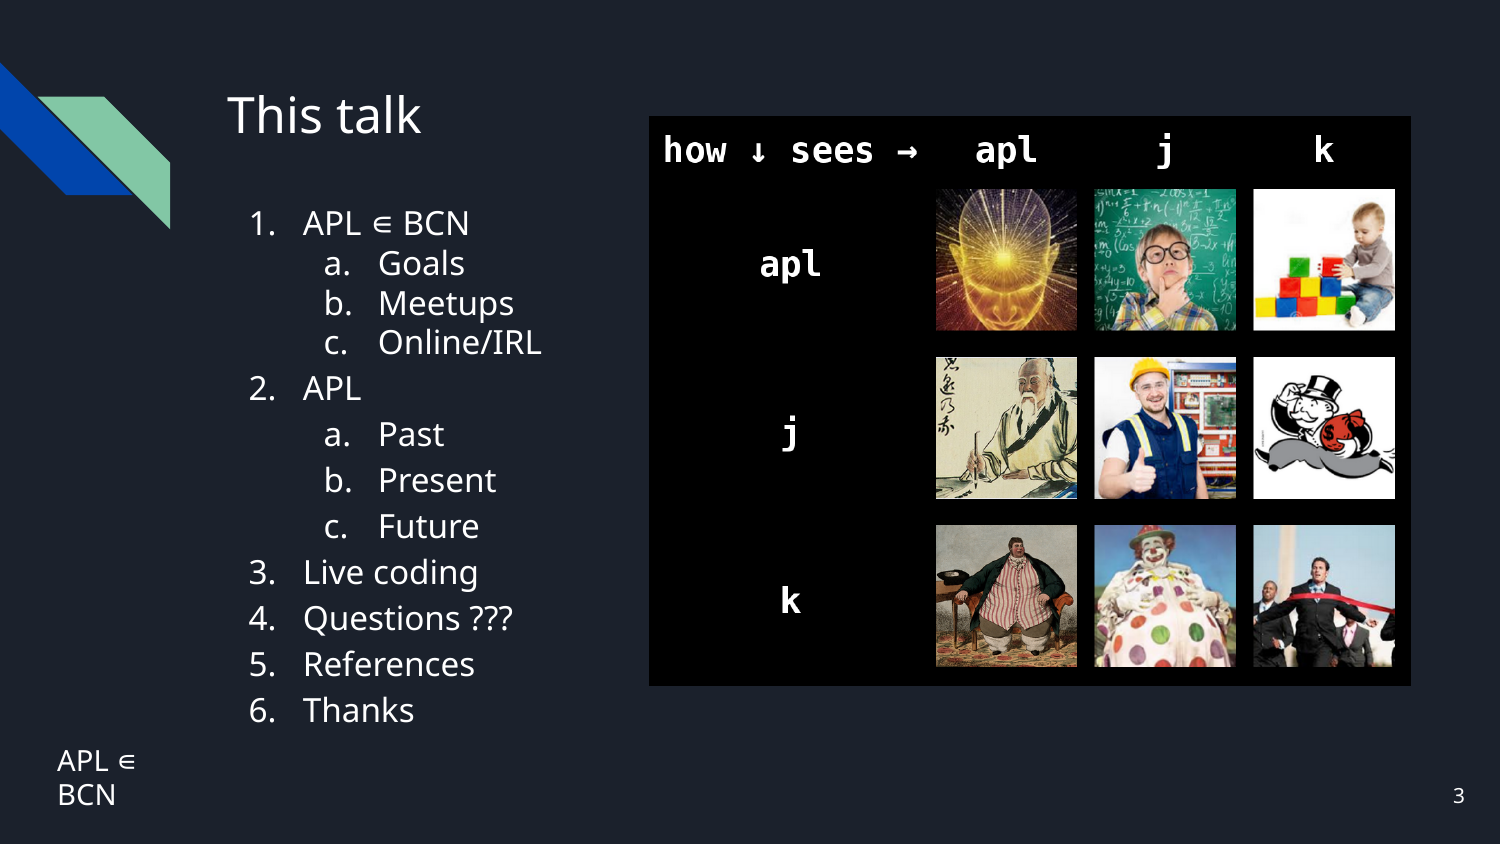

# This talk
APL ∊ BCN
Goals
Meetups
Online/IRL
APL
Past
Present
Future
Live coding
Questions ???
References
Thanks